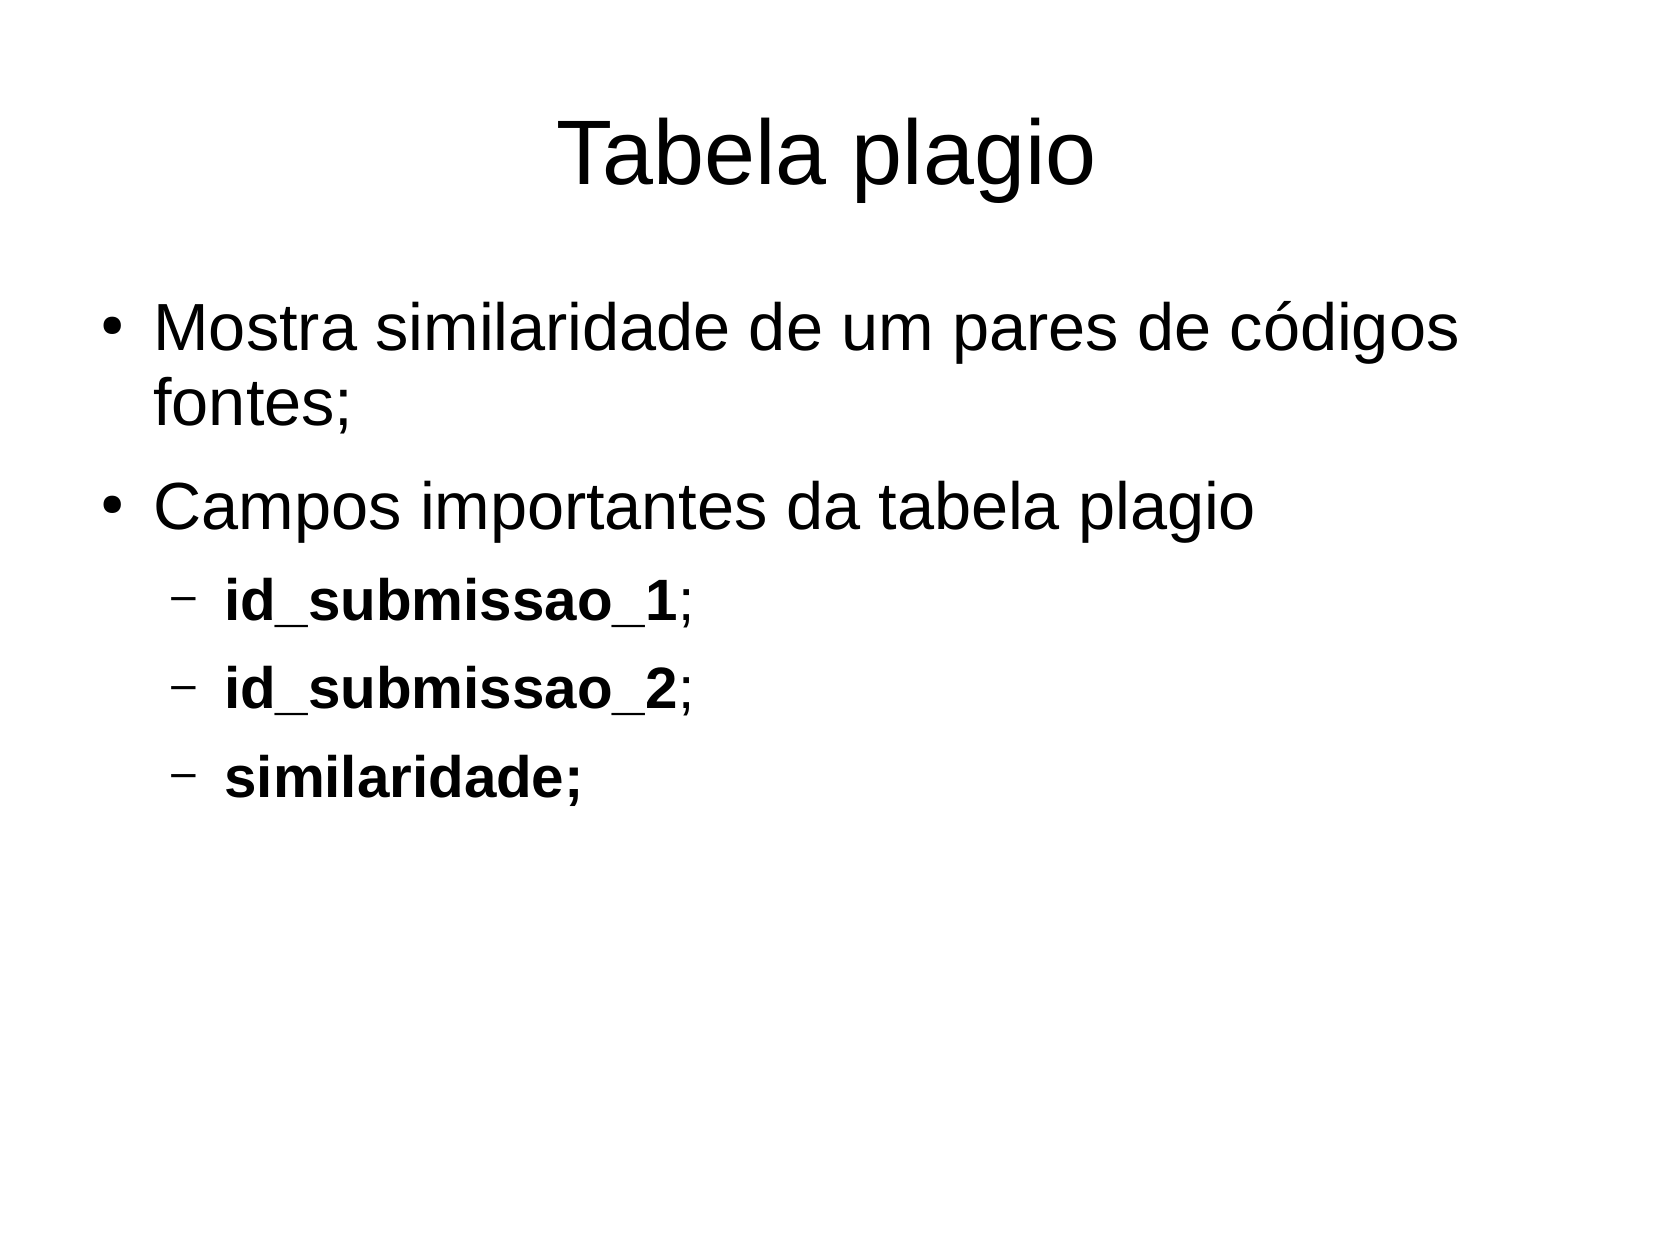

# Tabela plagio
Mostra similaridade de um pares de códigos fontes;
Campos importantes da tabela plagio
id_submissao_1;
id_submissao_2;
similaridade;